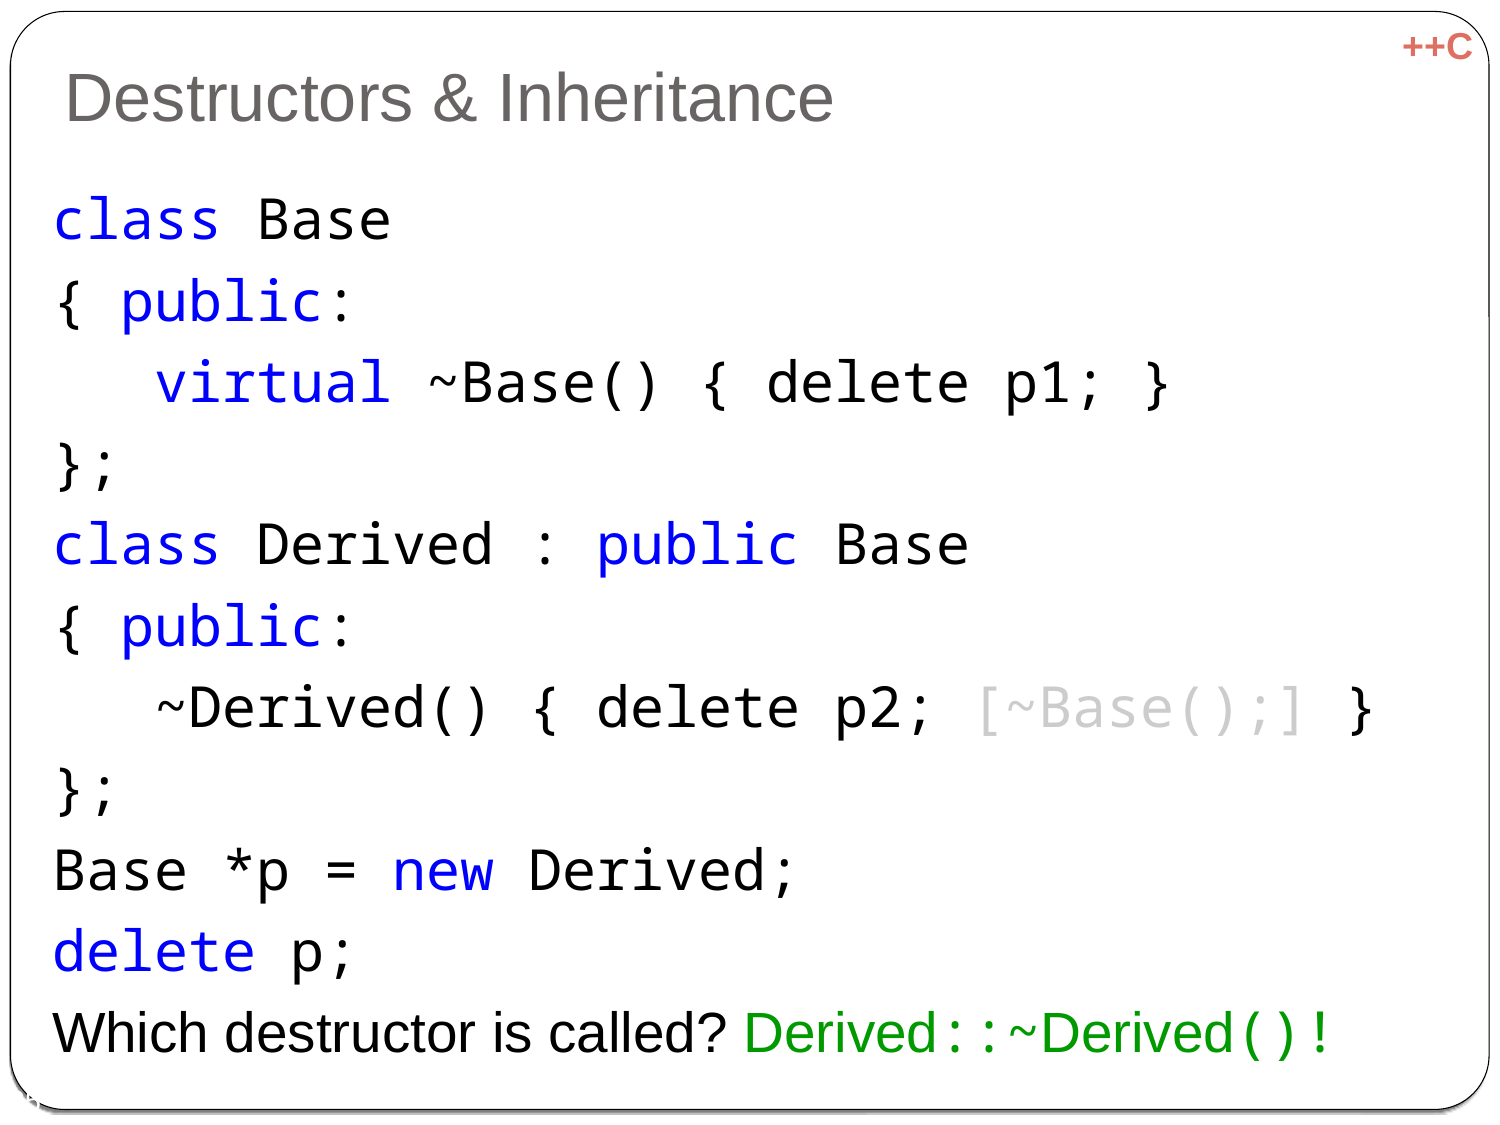

# Destructors & Inheritance
class Base
{ public:
   virtual ~Base() { delete p1; }
};
class Derived : public Base
{ public:
   ~Derived() { delete p2; [~Base();] }
};
Base *p = new Derived;
delete p;
Which destructor is called? Derived::~Derived()!